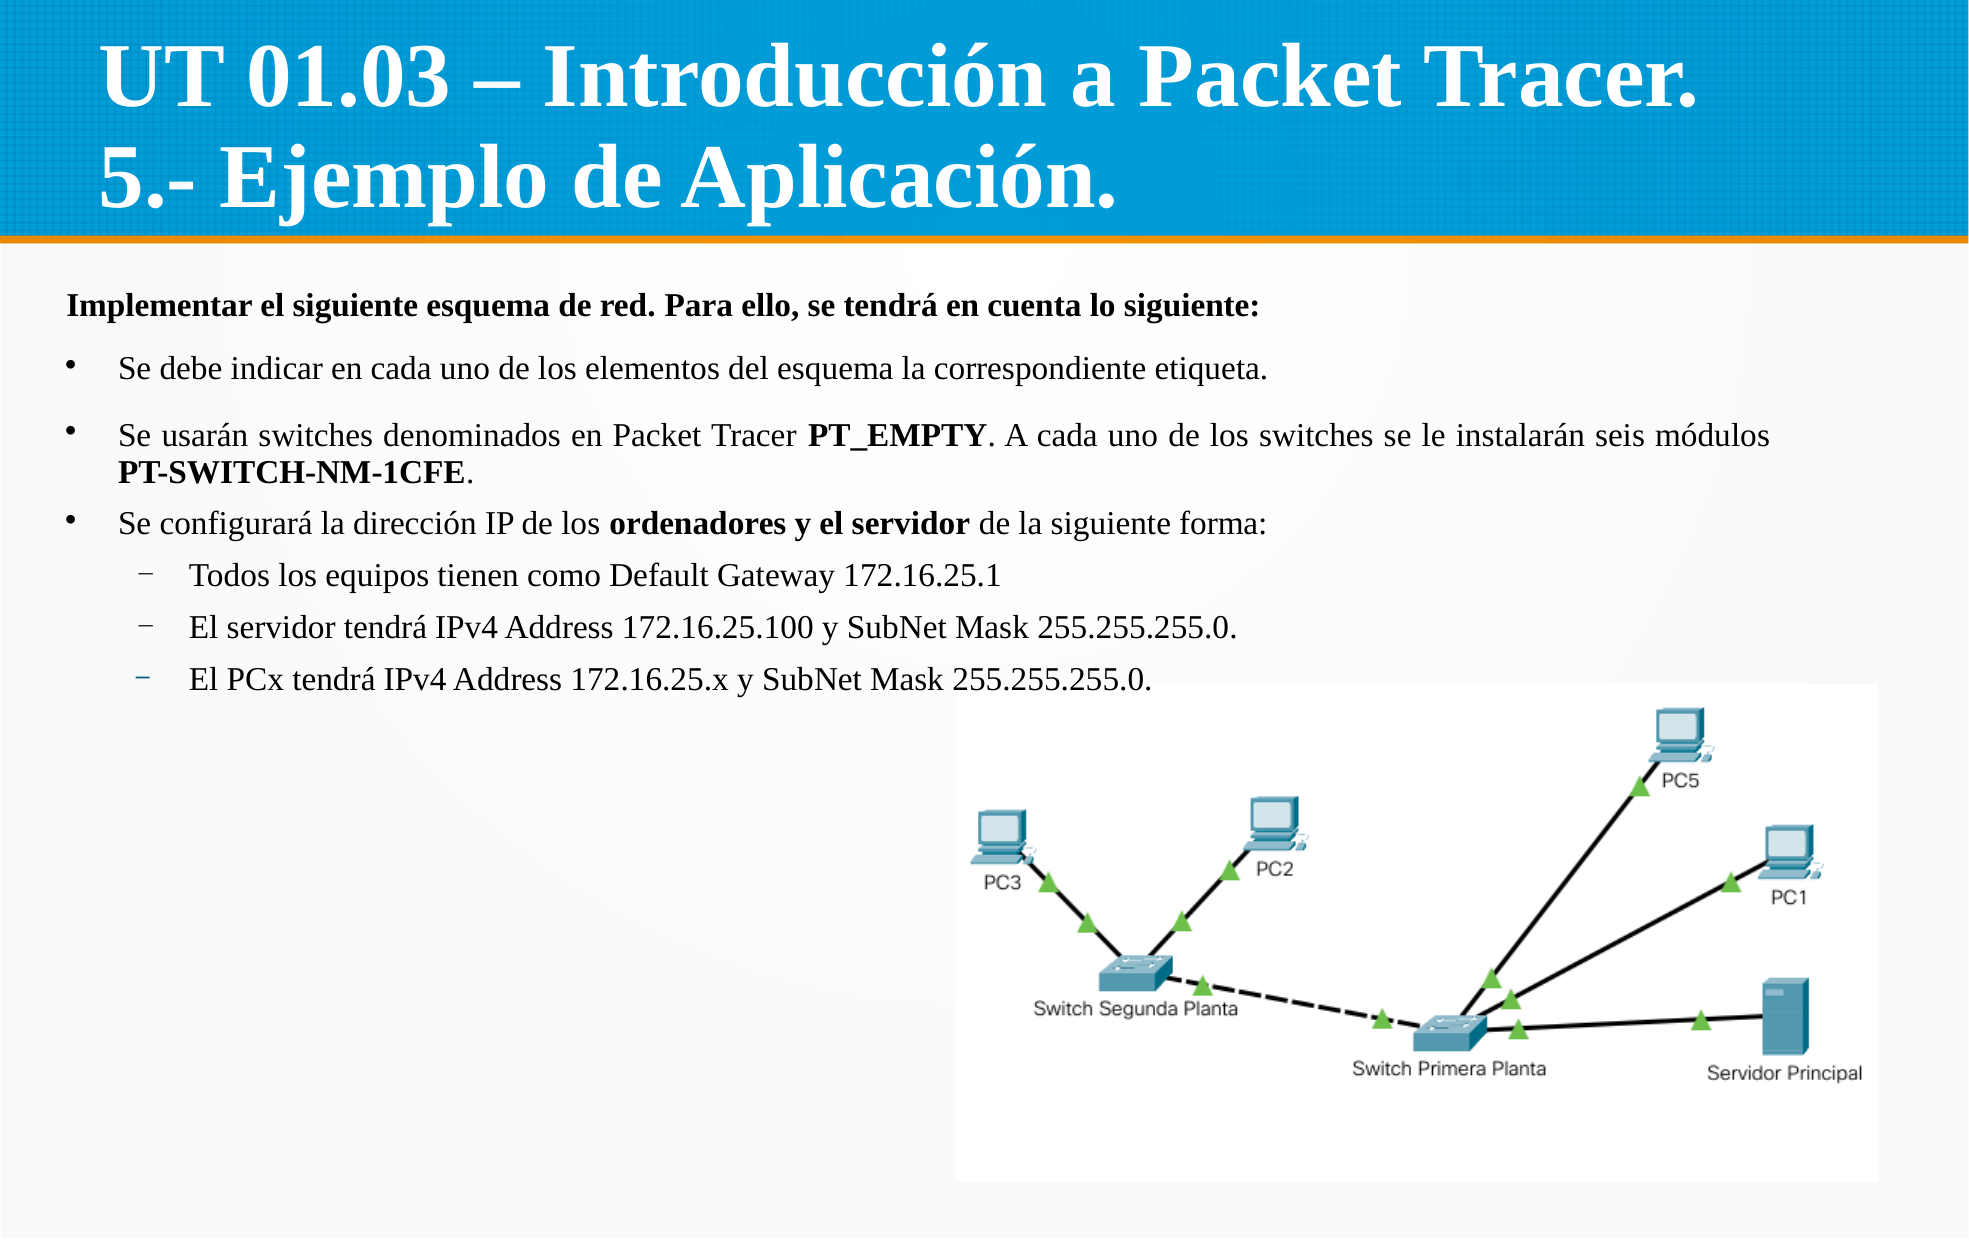

# UT 01.03 – Introducción a Packet Tracer. 5.- Ejemplo de Aplicación.
Implementar el siguiente esquema de red. Para ello, se tendrá en cuenta lo siguiente:
Se debe indicar en cada uno de los elementos del esquema la correspondiente etiqueta.
Se usarán switches denominados en Packet Tracer PT_EMPTY. A cada uno de los switches se le instalarán seis módulos PT-SWITCH-NM-1CFE.
Se configurará la dirección IP de los ordenadores y el servidor de la siguiente forma:
Todos los equipos tienen como Default Gateway 172.16.25.1
El servidor tendrá IPv4 Address 172.16.25.100 y SubNet Mask 255.255.255.0.
El PCx tendrá IPv4 Address 172.16.25.x y SubNet Mask 255.255.255.0.